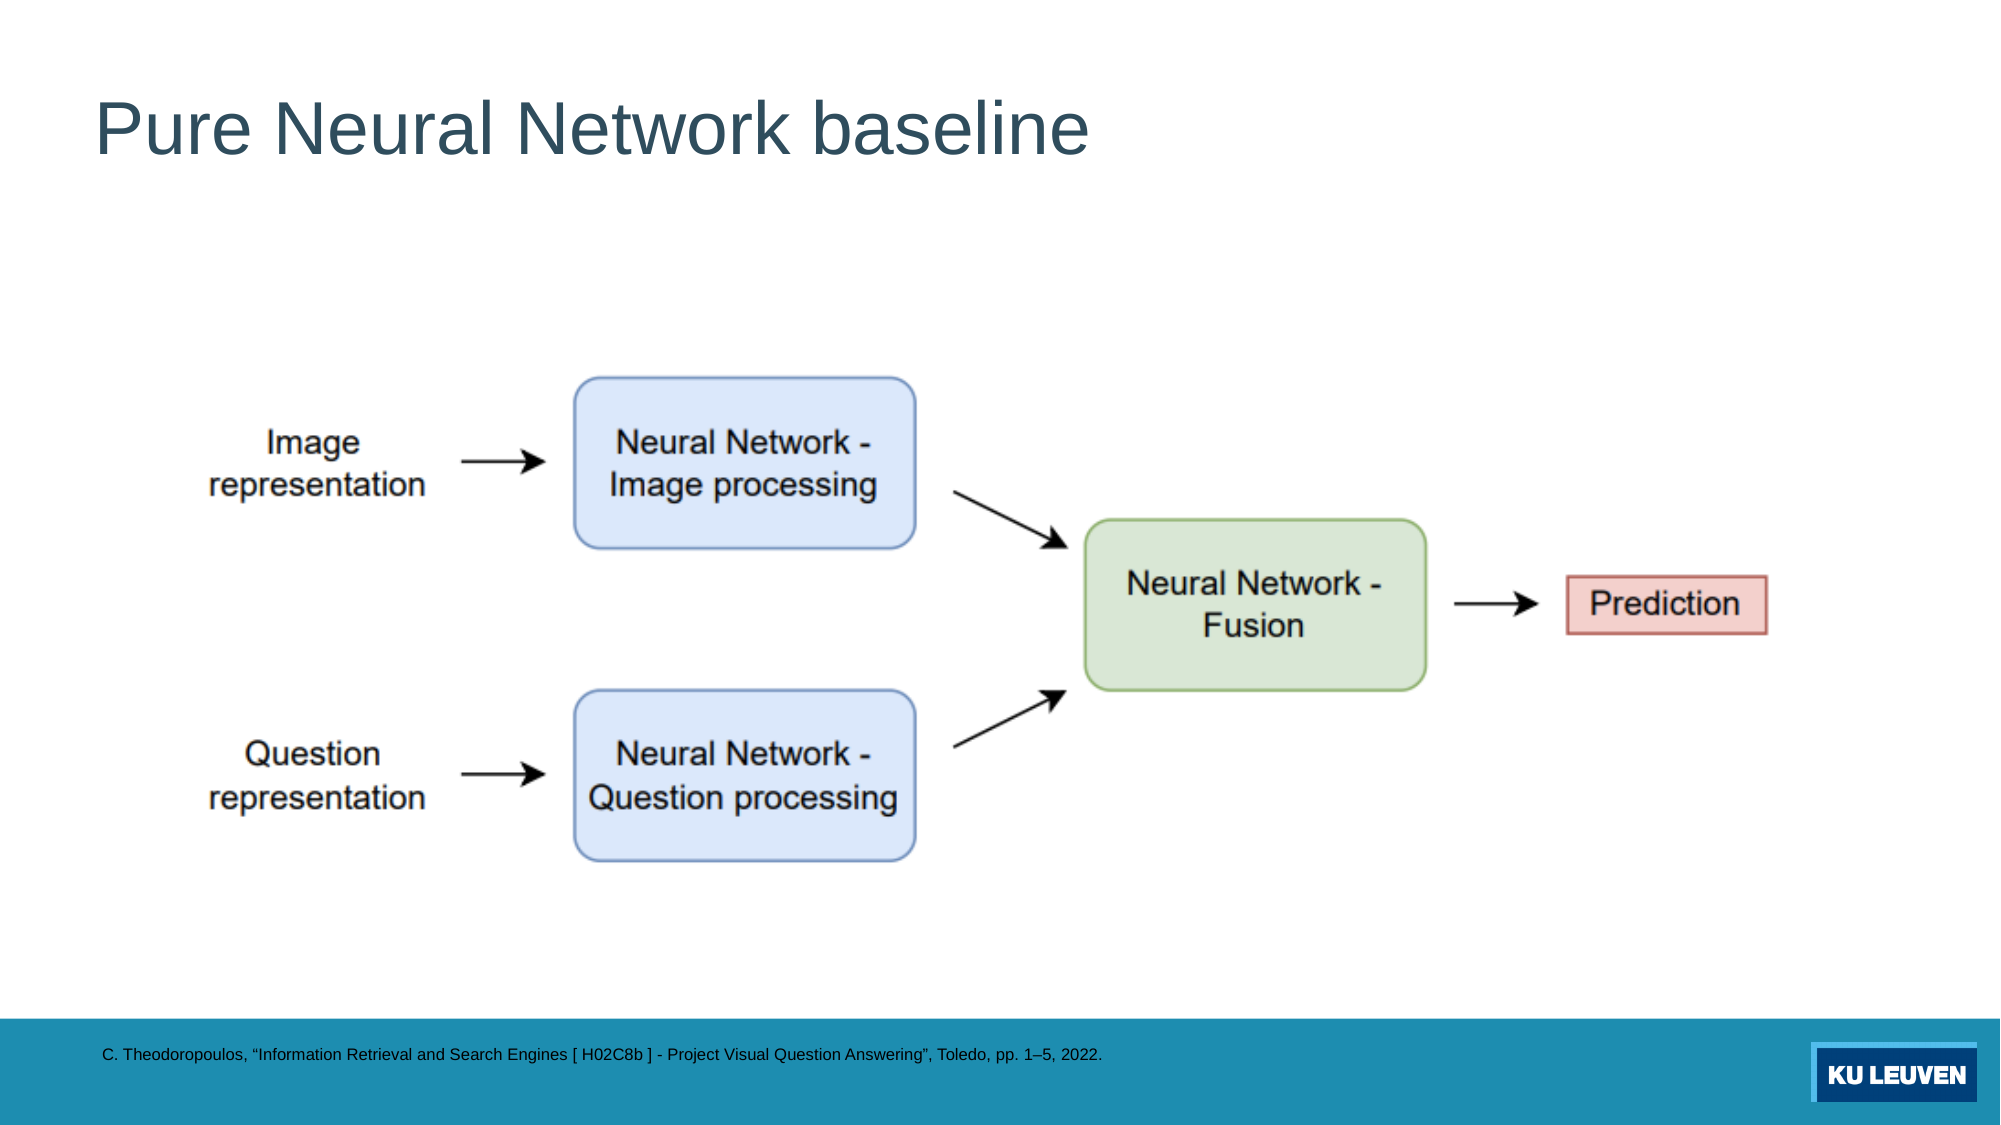

# Pure Neural Network baseline
C. Theodoropoulos, “Information Retrieval and Search Engines [ H02C8b ] - Project Visual Question Answering”, Toledo, pp. 1–5, 2022.